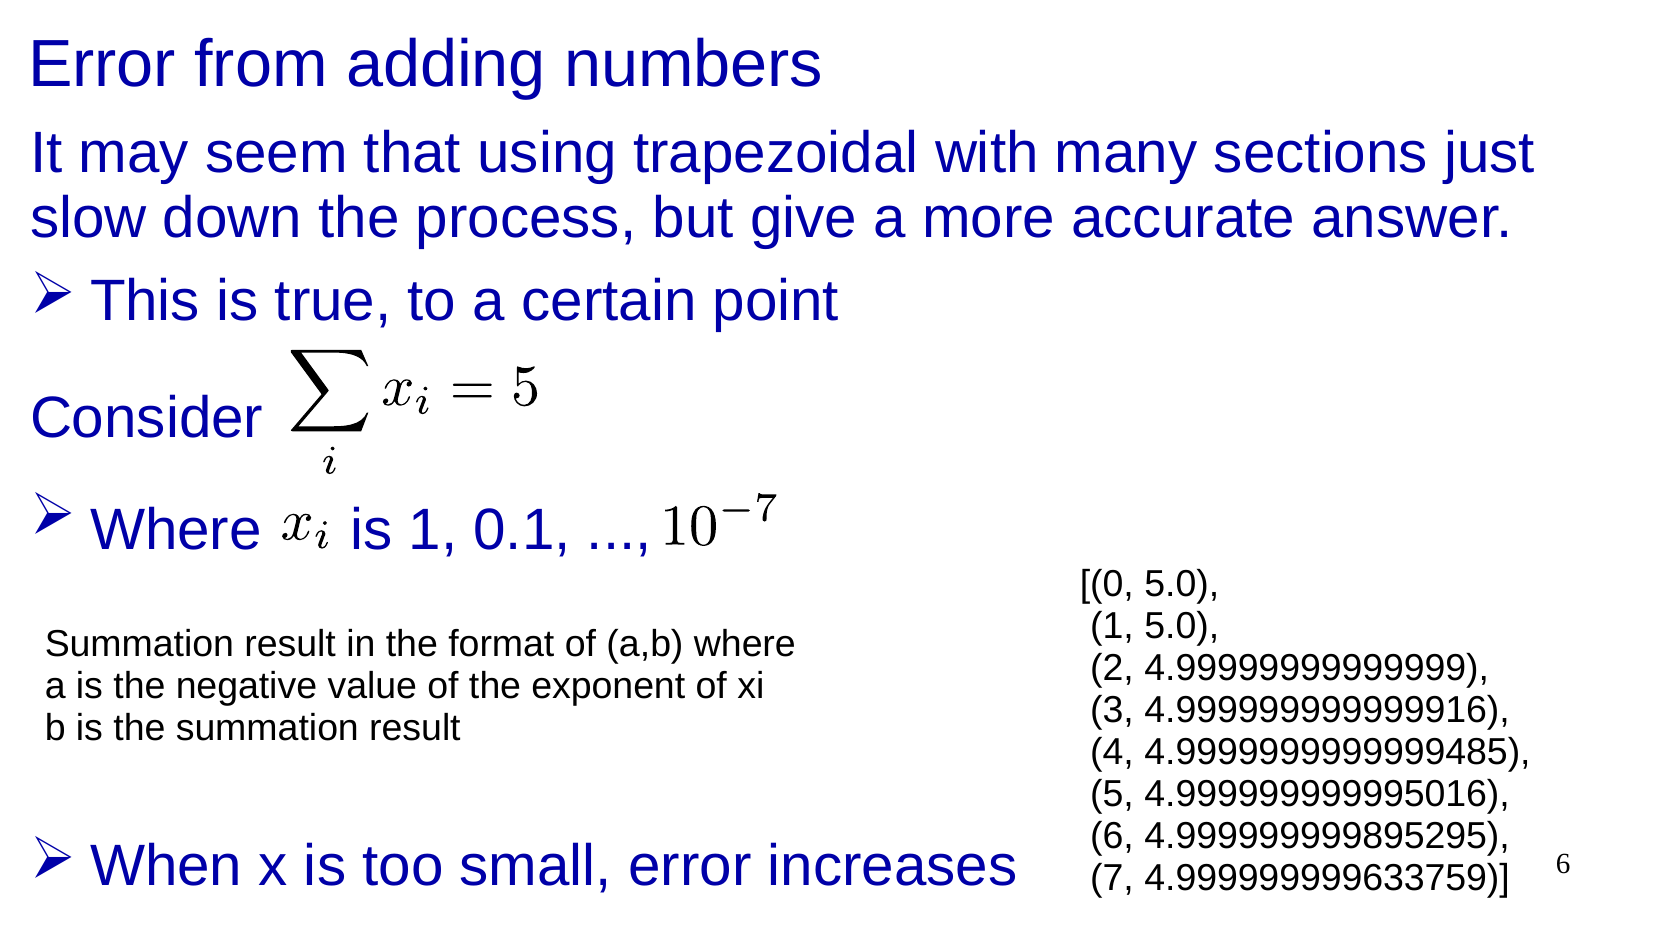

# Error from adding numbers
It may seem that using trapezoidal with many sections just slow down the process, but give a more accurate answer.
This is true, to a certain point
Consider
Where is 1, 0.1, ...,
When x is too small, error increases
[(0, 5.0),
 (1, 5.0),
 (2, 4.99999999999999),
 (3, 4.999999999999916),
 (4, 4.9999999999999485),
 (5, 4.999999999995016),
 (6, 4.999999999895295),
 (7, 4.999999999633759)]
Summation result in the format of (a,b) where a is the negative value of the exponent of xi
b is the summation result
6